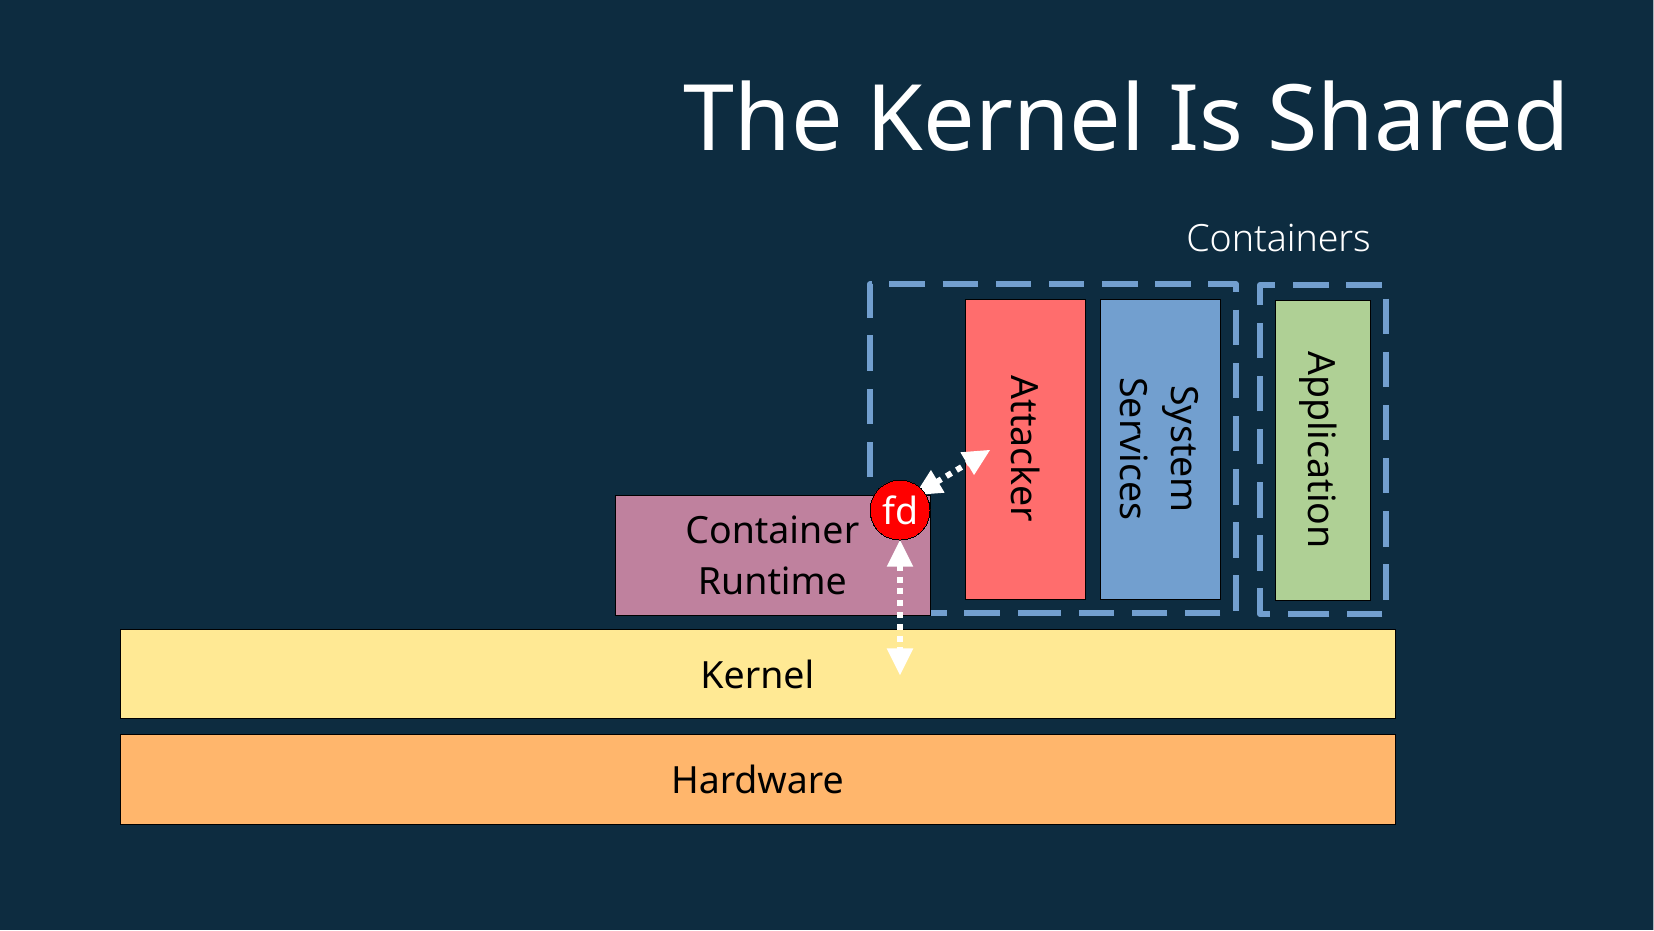

# The Kernel Is Shared
Containers
Attacker
System
Services
Application
fd
Container
Runtime
Kernel
Hardware